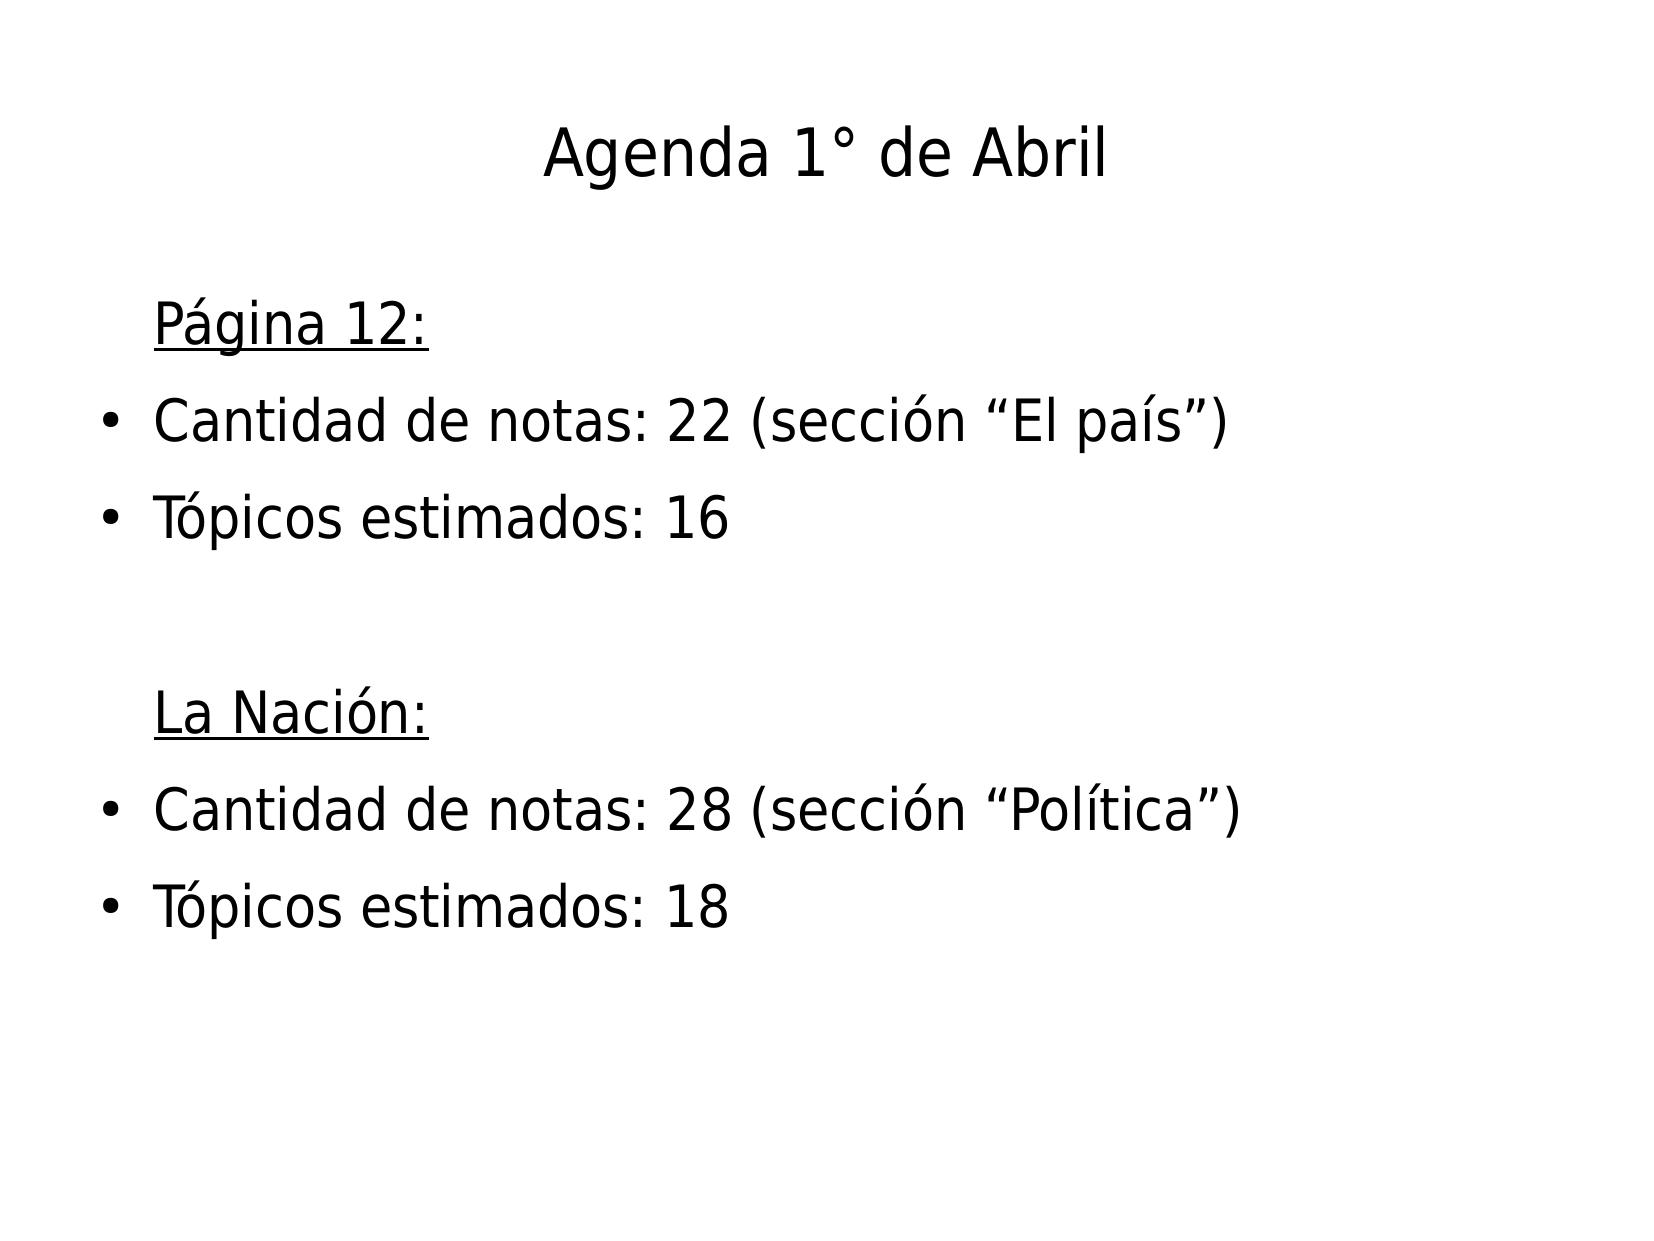

# Agenda 1° de Abril
Página 12:
Cantidad de notas: 22 (sección “El país”)
Tópicos estimados: 16
La Nación:
Cantidad de notas: 28 (sección “Política”)
Tópicos estimados: 18